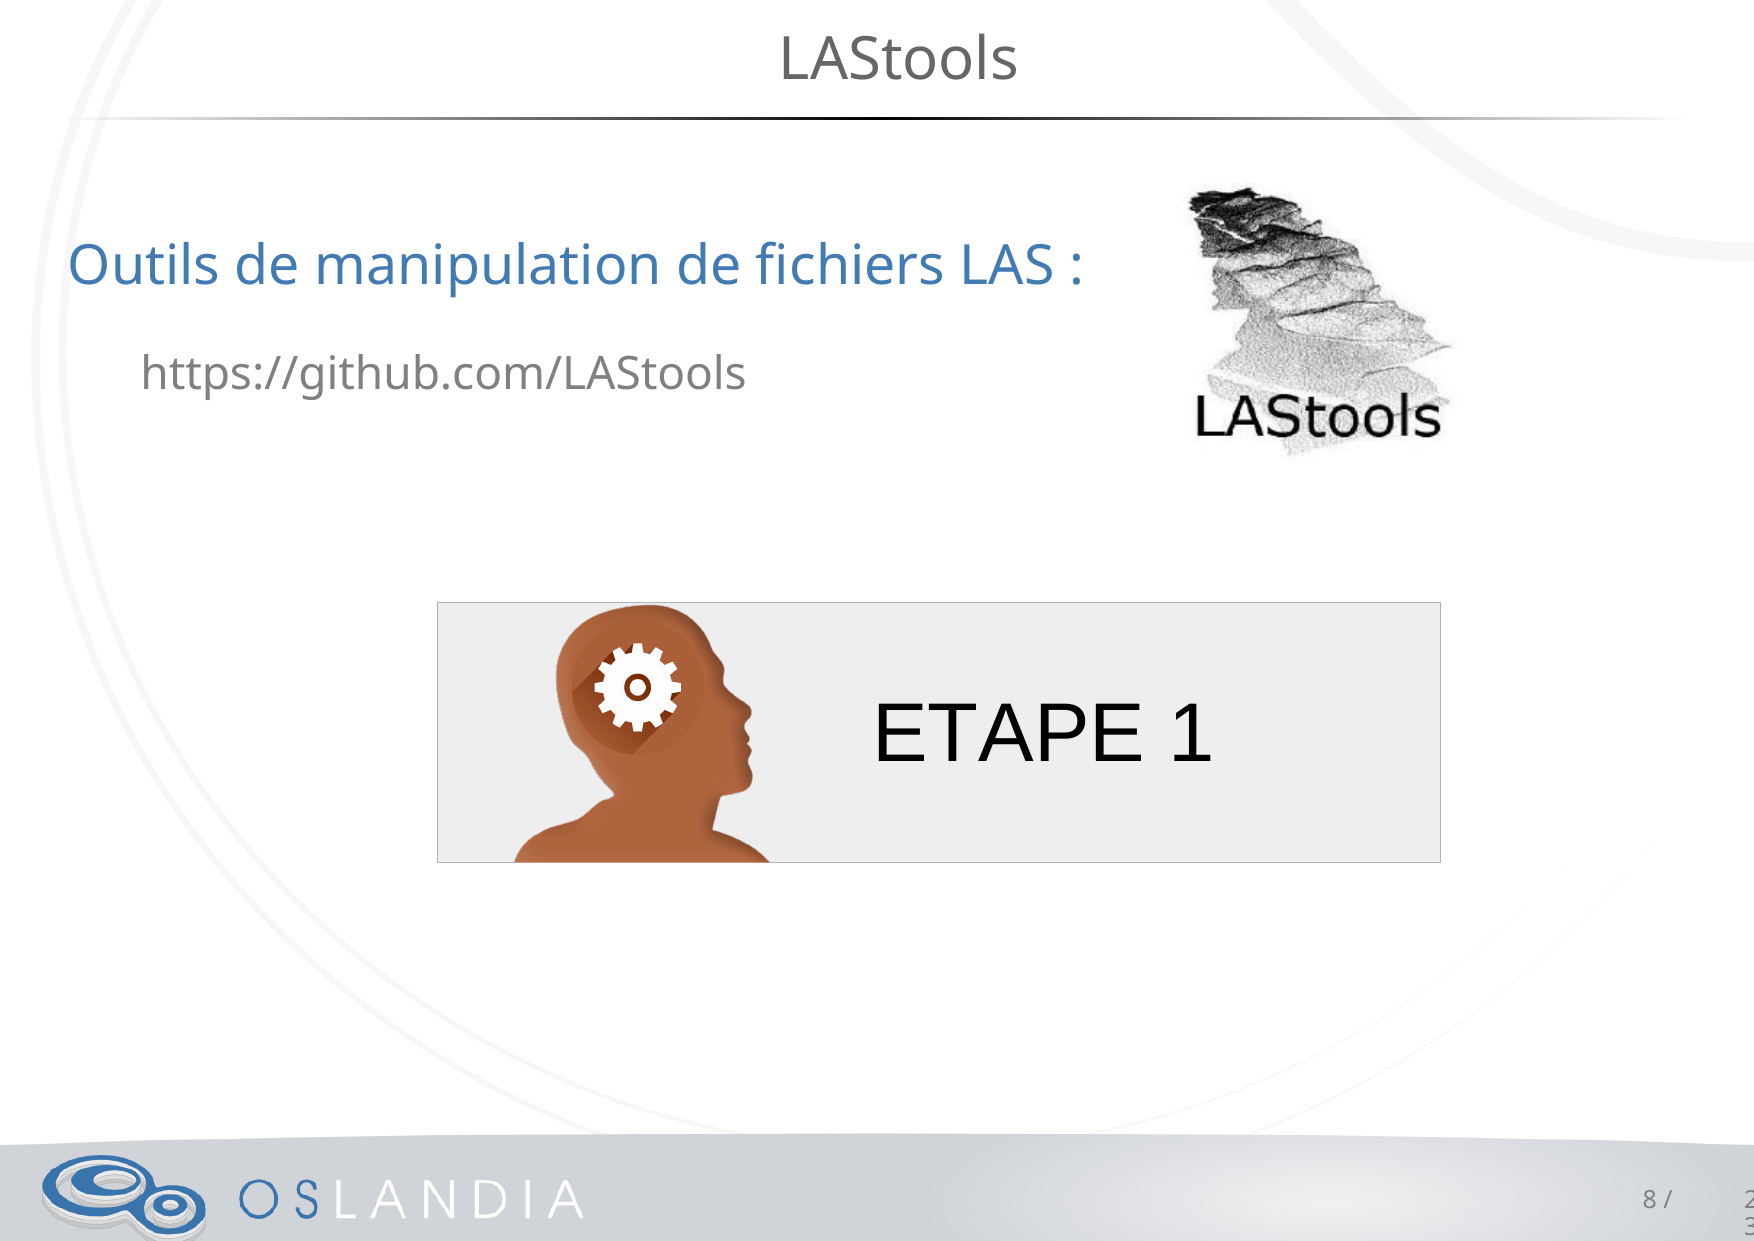

# LAStools
Outils de manipulation de fichiers LAS :
https://github.com/LAStools
 ETAPE 1